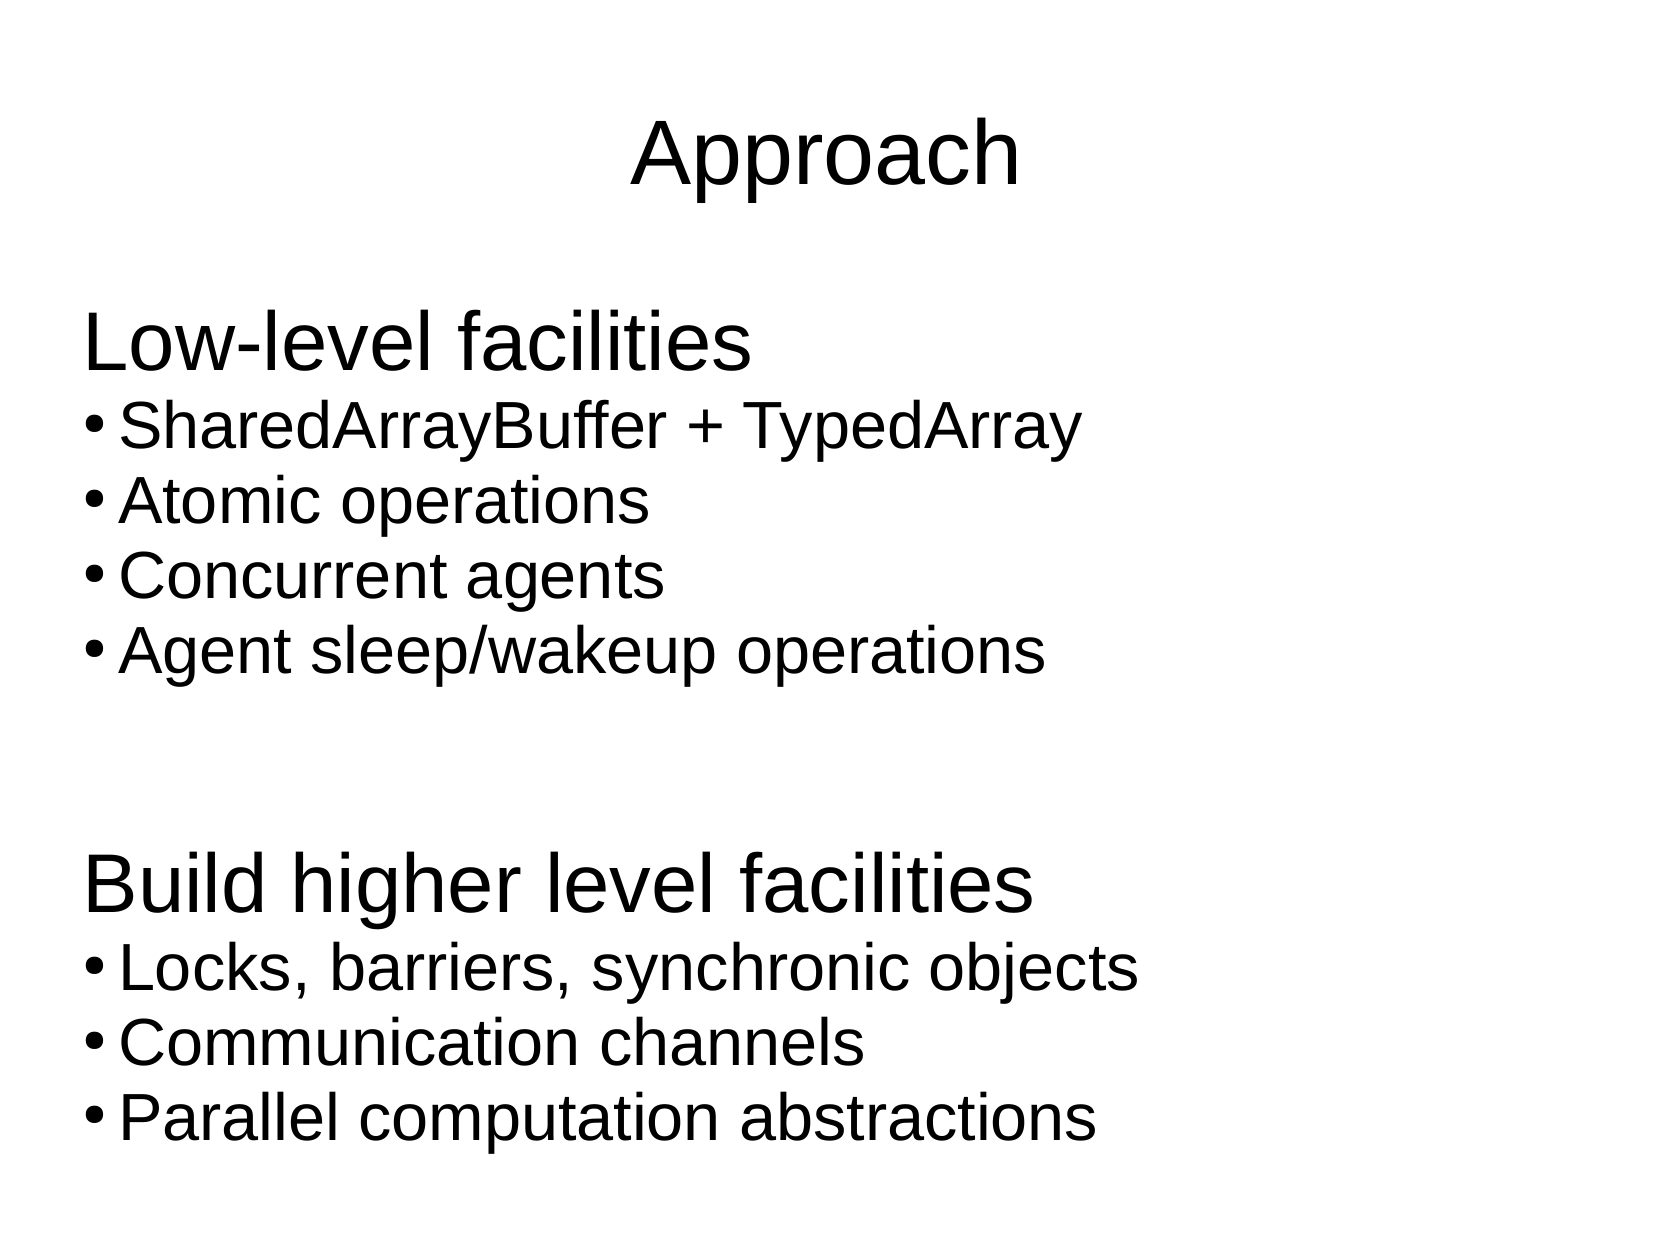

# Approach
Low-level facilities
SharedArrayBuffer + TypedArray
Atomic operations
Concurrent agents
Agent sleep/wakeup operations
Build higher level facilities
Locks, barriers, synchronic objects
Communication channels
Parallel computation abstractions